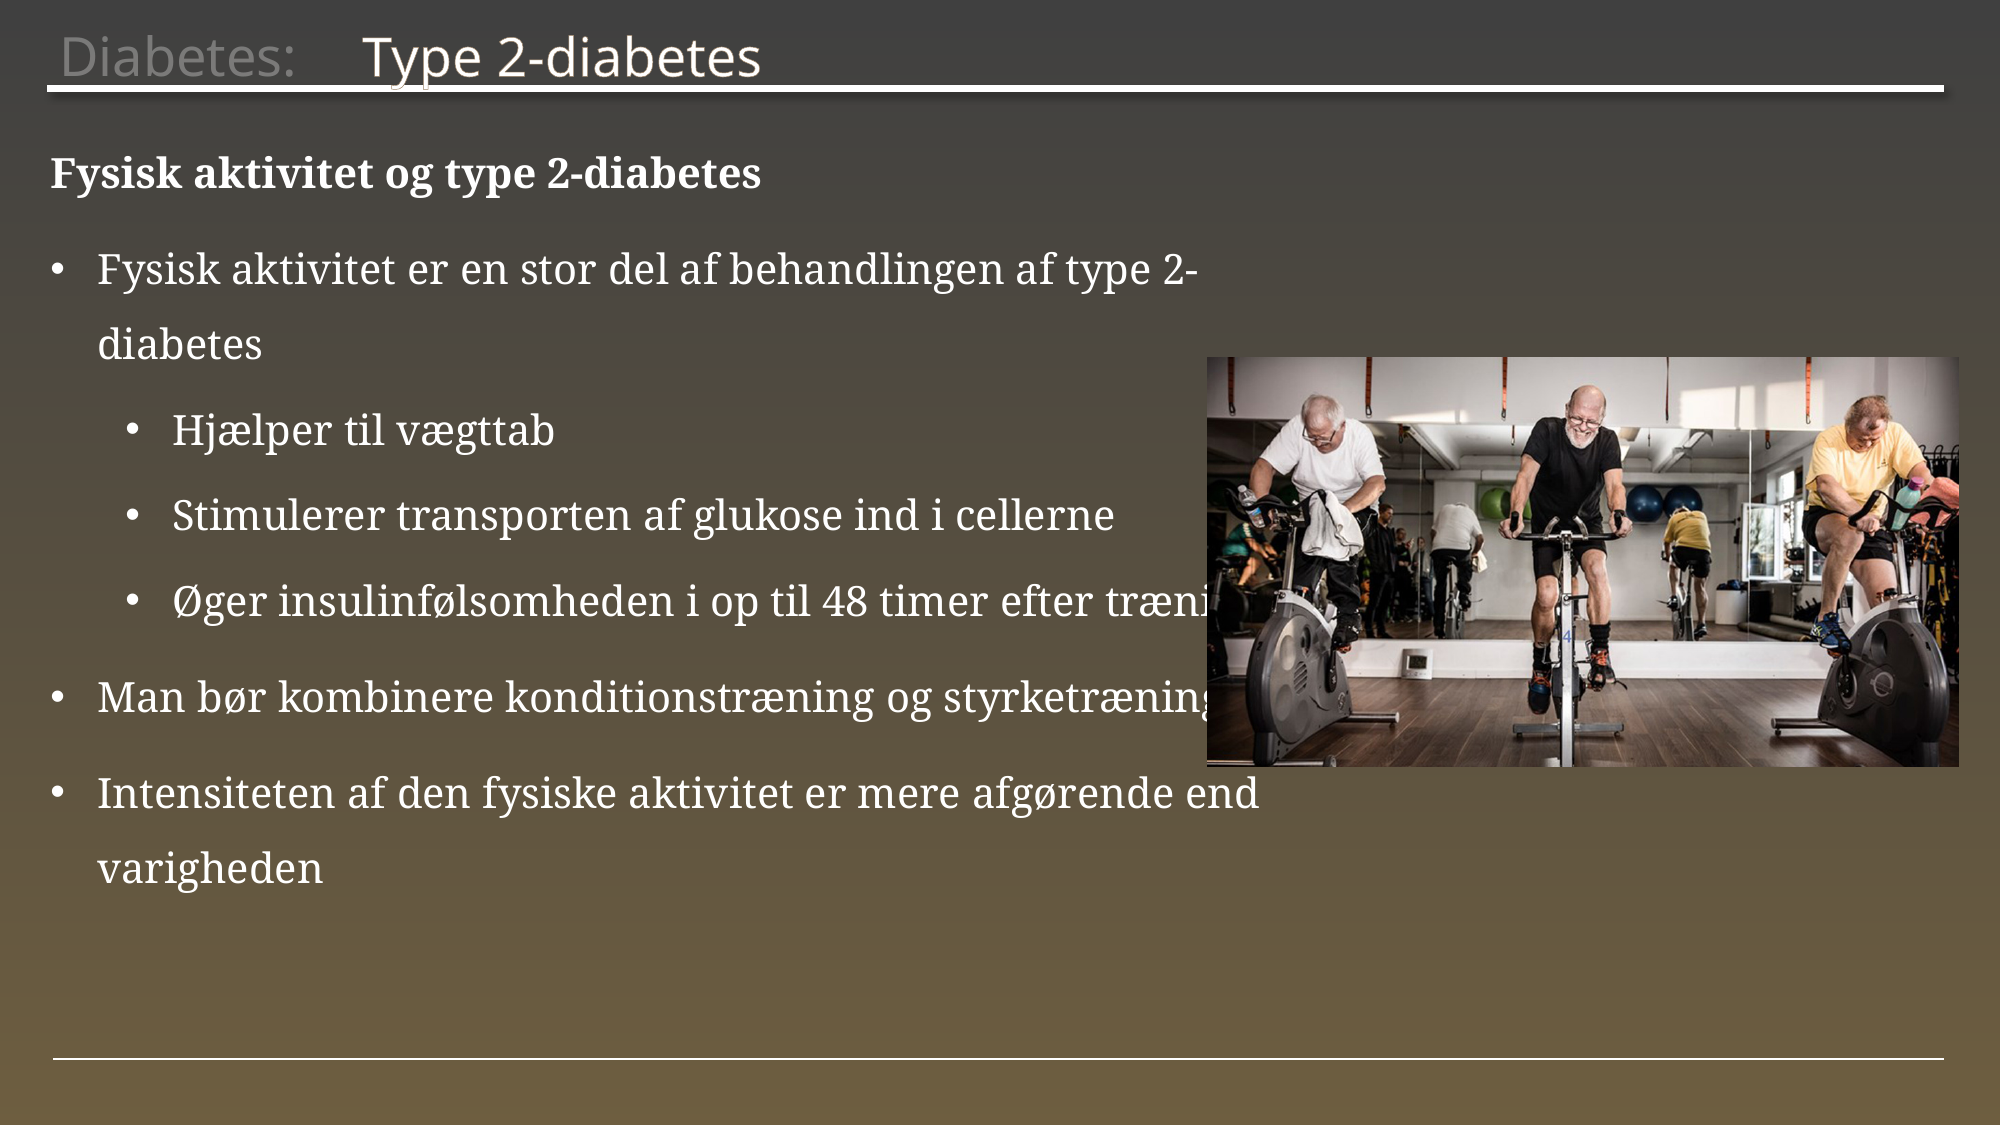

# Diabetes:
Type 2-diabetes
Fysisk aktivitet og type 2-diabetes
Fysisk aktivitet er en stor del af behandlingen af type 2-diabetes
Hjælper til vægttab
Stimulerer transporten af glukose ind i cellerne
Øger insulinfølsomheden i op til 48 timer efter træning
Man bør kombinere konditionstræning og styrketræning
Intensiteten af den fysiske aktivitet er mere afgørende end varigheden